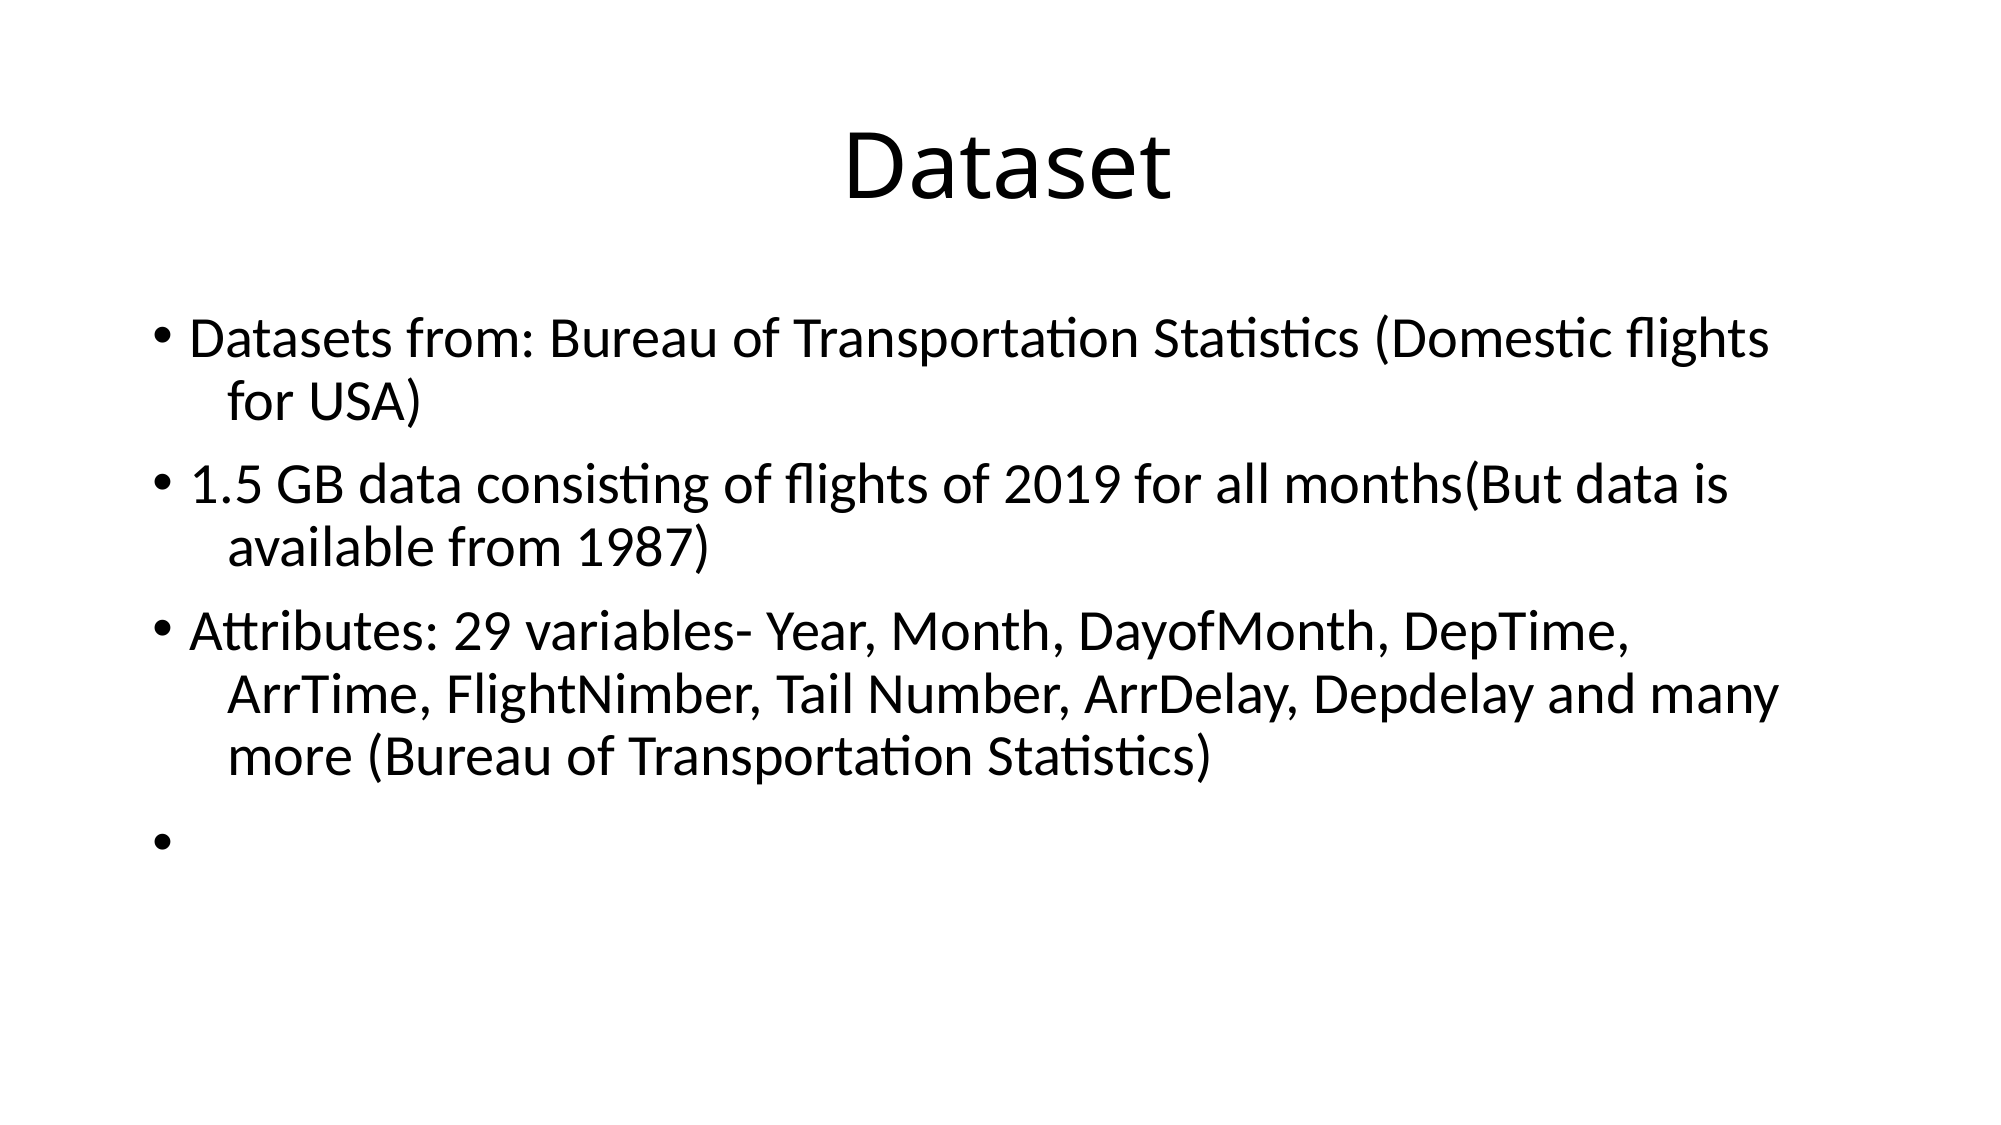

# Dataset
Datasets from: Bureau of Transportation Statistics (Domestic flights for USA)
1.5 GB data consisting of flights of 2019 for all months(But data is available from 1987)
Attributes: 29 variables- Year, Month, DayofMonth, DepTime, ArrTime, FlightNimber, Tail Number, ArrDelay, Depdelay and many more (Bureau of Transportation Statistics)